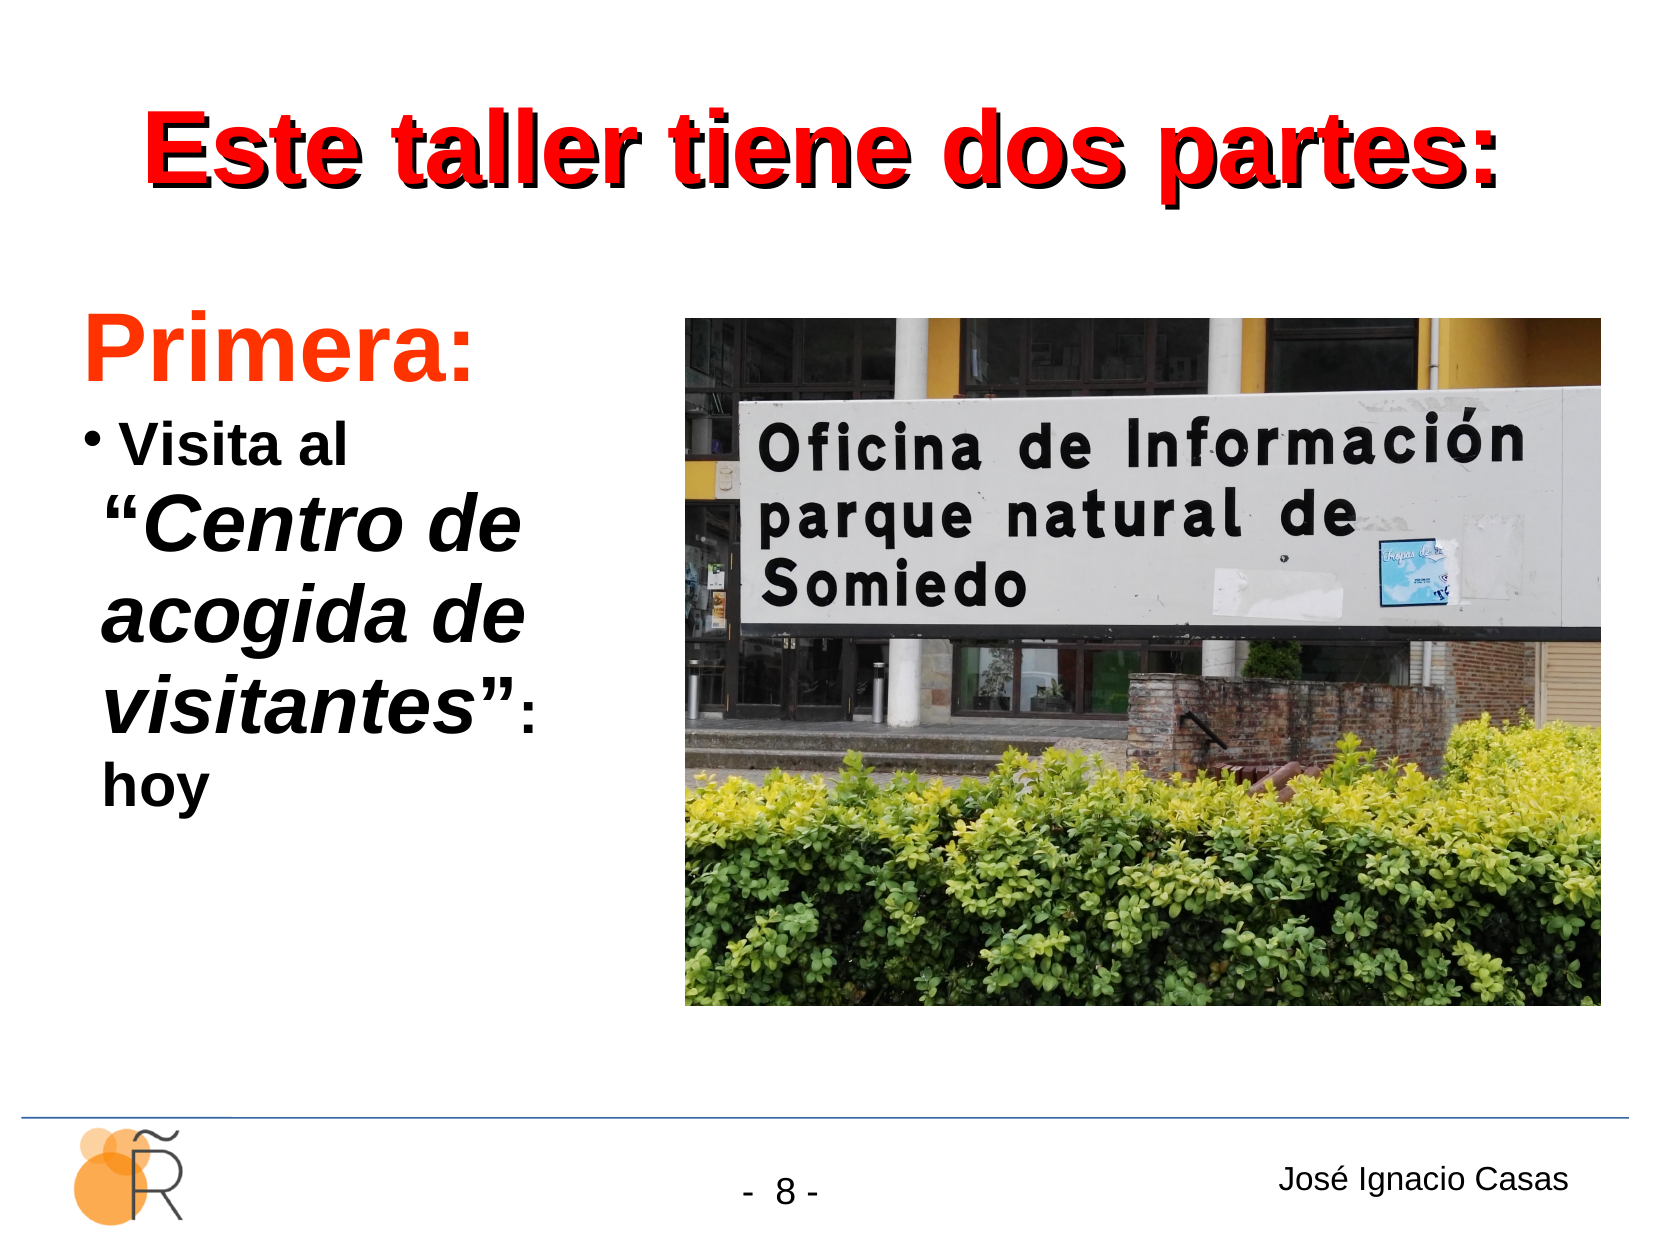

# Este taller tiene dos partes:
Primera:
 Visita al “Centro de acogida de
visitantes”:
hoy
8